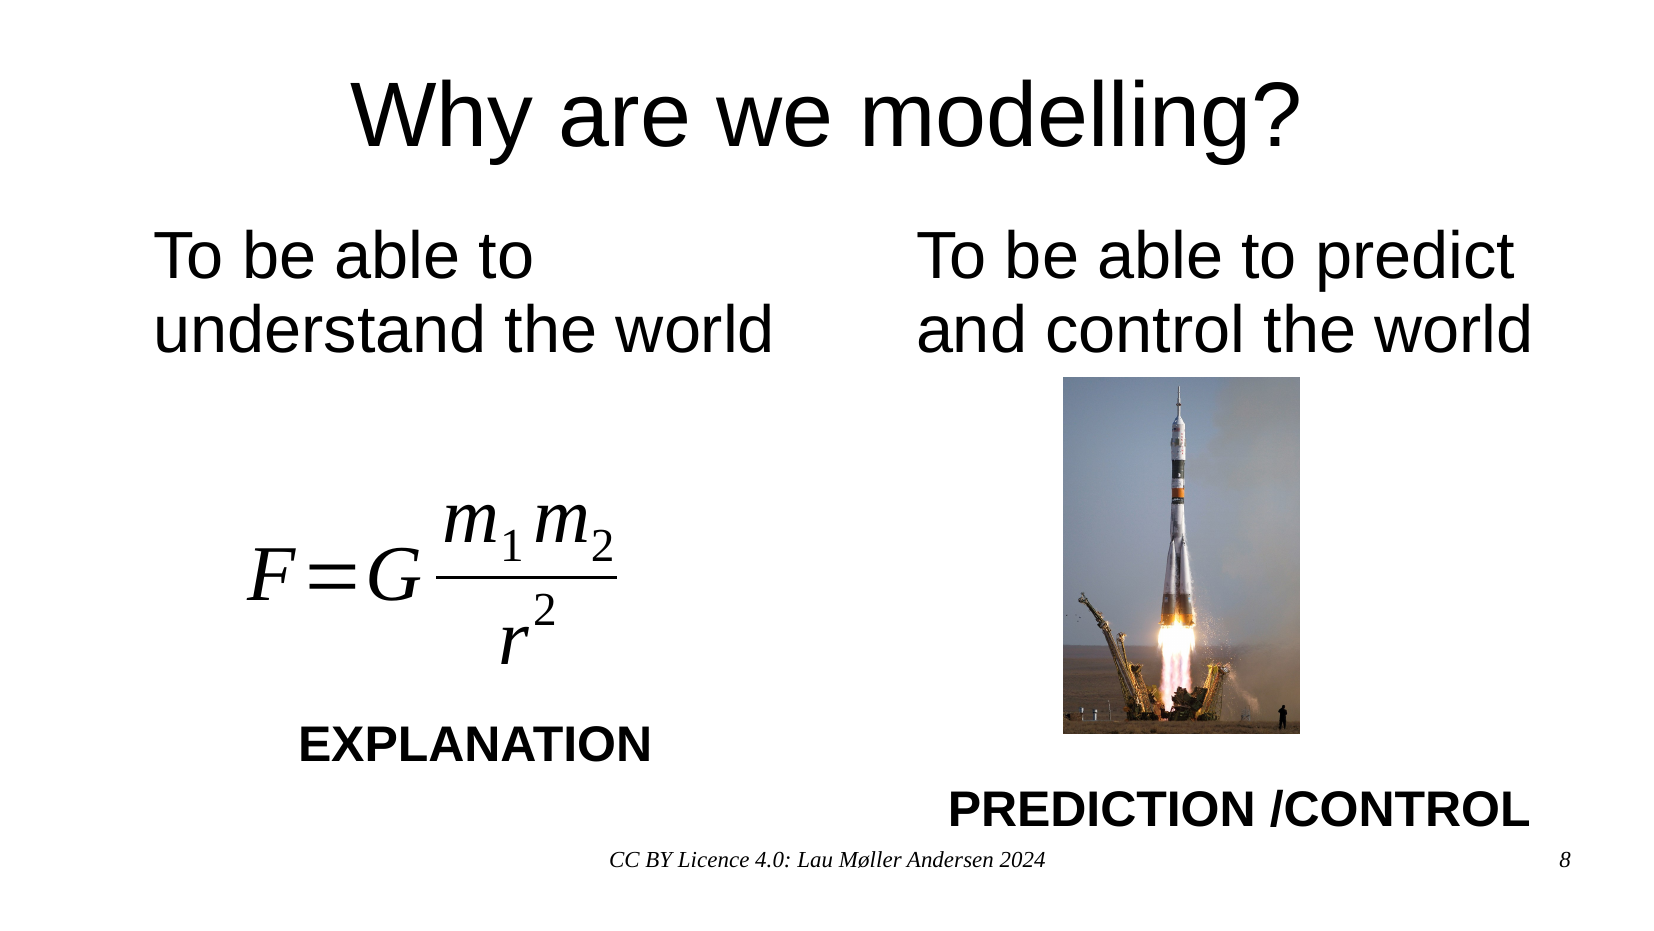

# Why are we modelling?
To be able to understand the world
To be able to predict and control the world
EXPLANATION
PREDICTION /CONTROL
CC BY Licence 4.0: Lau Møller Andersen 2024
8